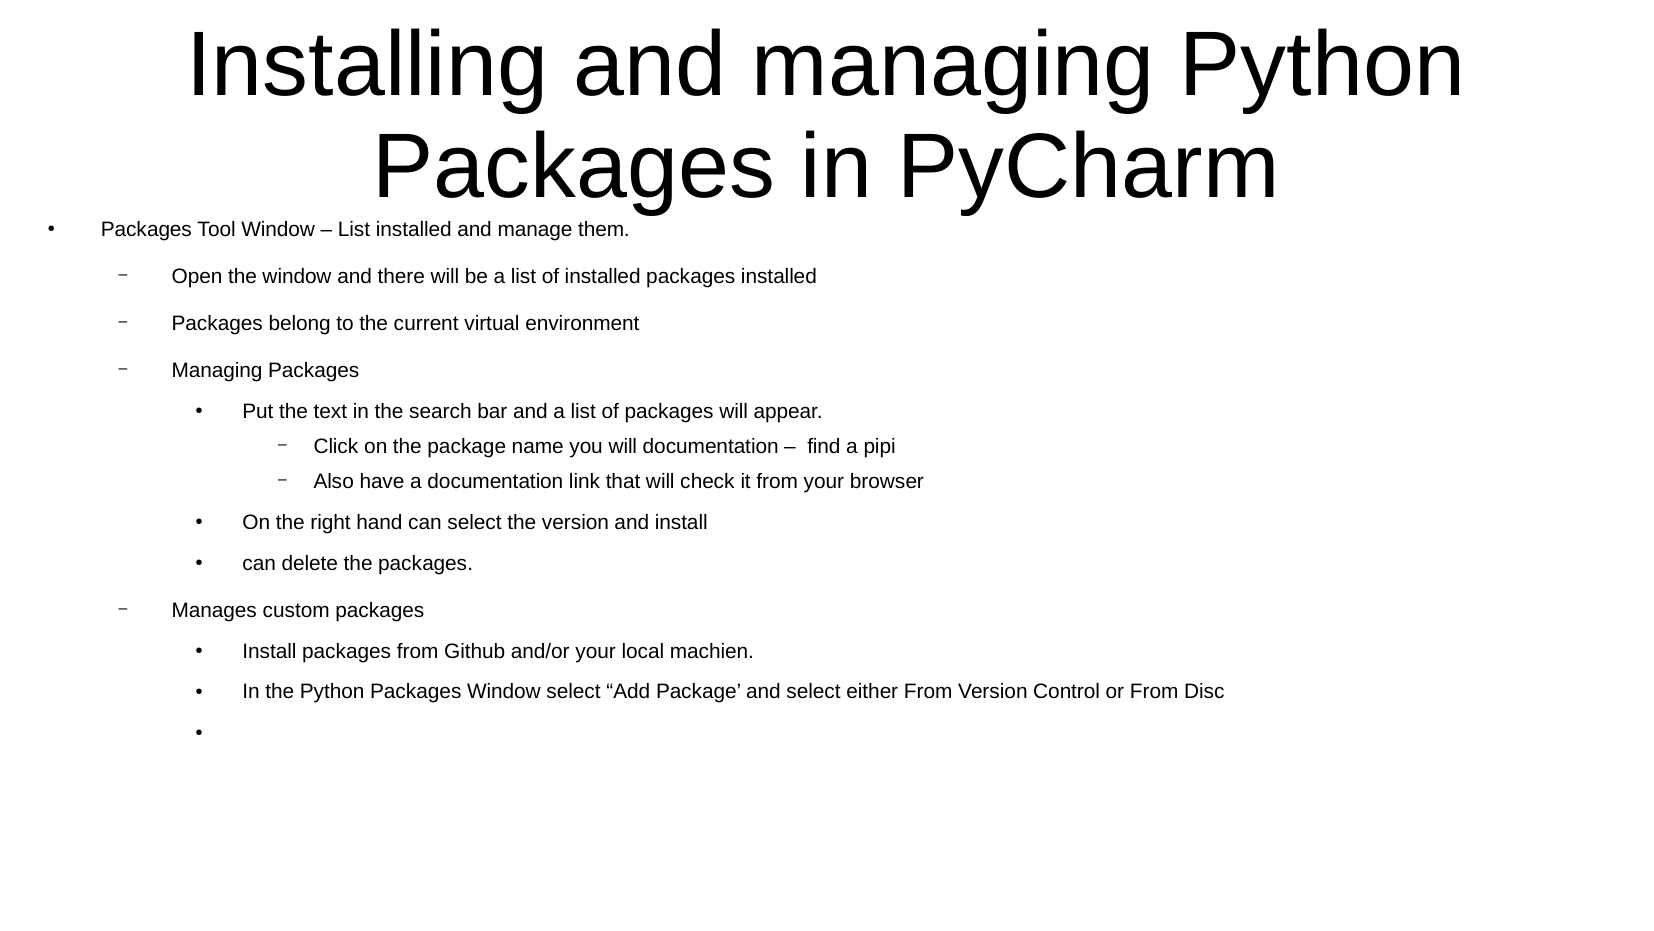

# Installing and managing Python Packages in PyCharm
Packages Tool Window – List installed and manage them.
Open the window and there will be a list of installed packages installed
Packages belong to the current virtual environment
Managing Packages
Put the text in the search bar and a list of packages will appear.
Click on the package name you will documentation – find a pipi
Also have a documentation link that will check it from your browser
On the right hand can select the version and install
can delete the packages.
Manages custom packages
Install packages from Github and/or your local machien.
In the Python Packages Window select “Add Package’ and select either From Version Control or From Disc